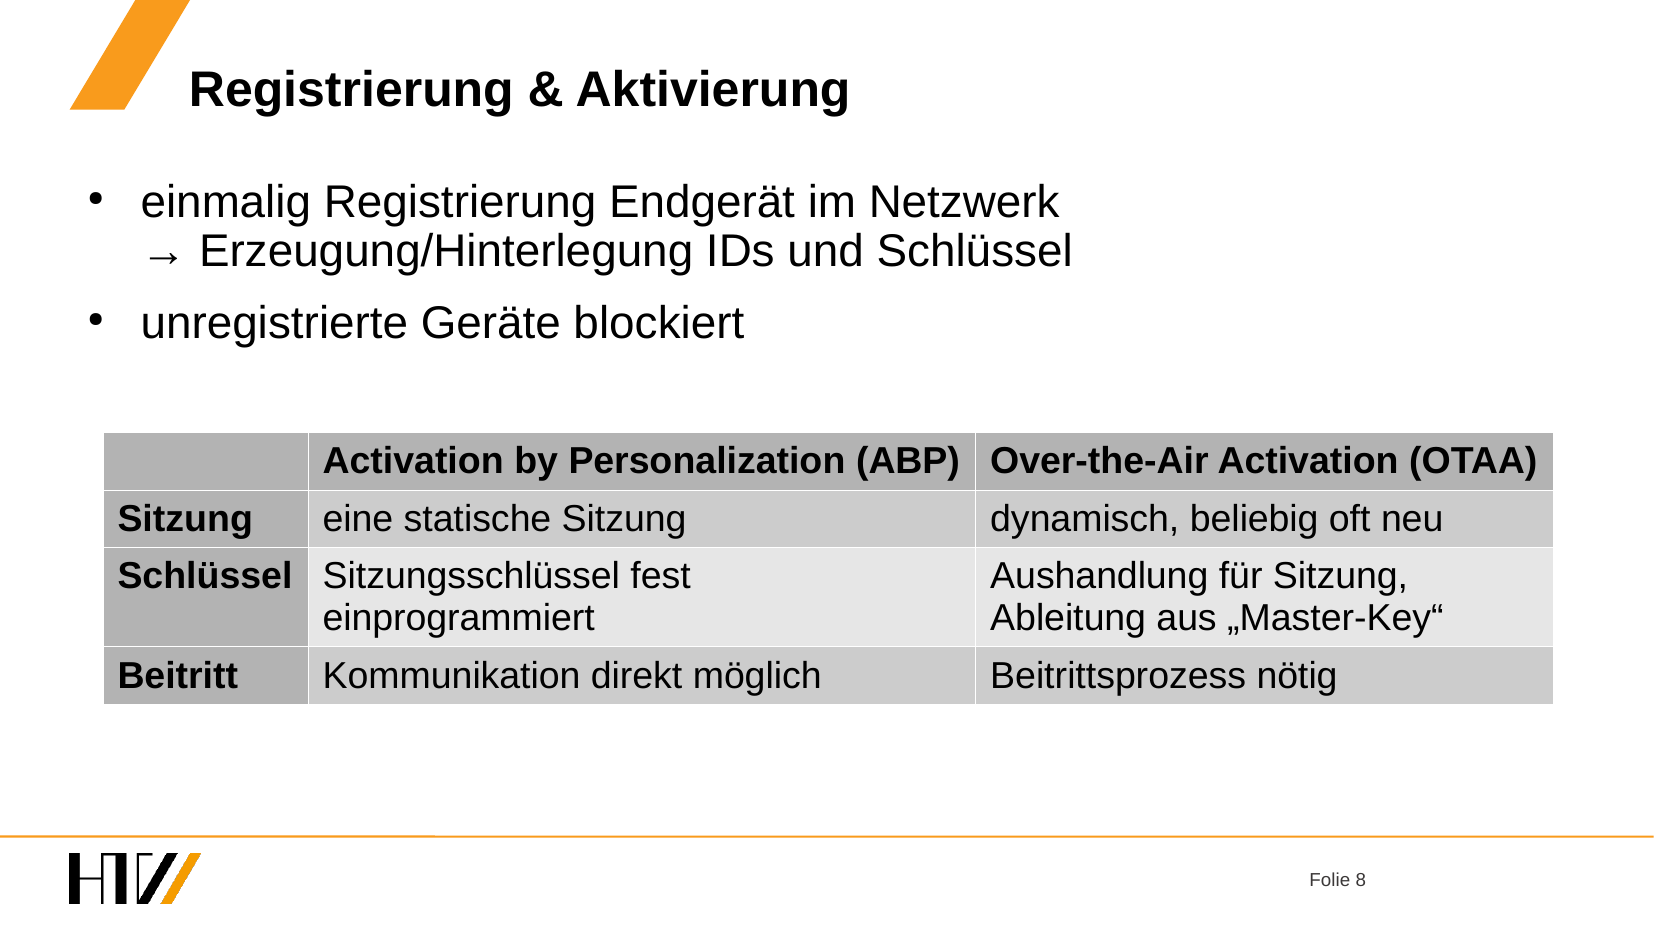

# Registrierung & Aktivierung
einmalig Registrierung Endgerät im Netzwerk
→ Erzeugung/Hinterlegung IDs und Schlüssel
unregistrierte Geräte blockiert
| | Activation by Personalization (ABP) | Over-the-Air Activation (OTAA) |
| --- | --- | --- |
| Sitzung | eine statische Sitzung | dynamisch, beliebig oft neu |
| Schlüssel | Sitzungsschlüssel fest einprogrammiert | Aushandlung für Sitzung, Ableitung aus „Master-Key“ |
| Beitritt | Kommunikation direkt möglich | Beitrittsprozess nötig |
Folie